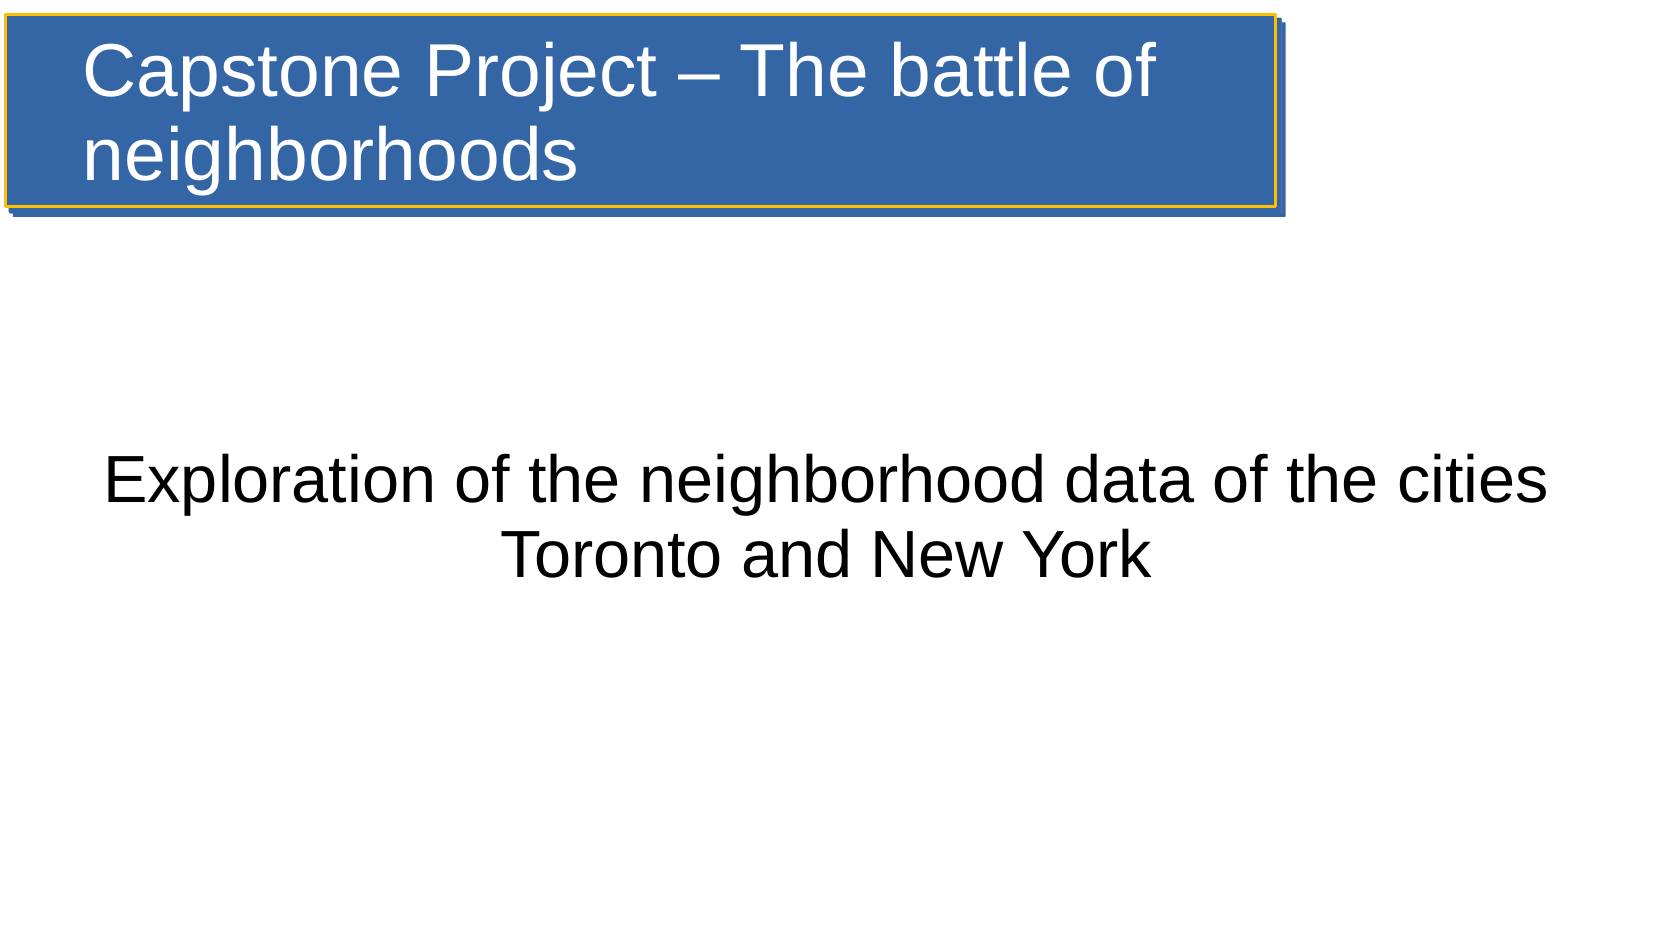

# Capstone Project – The battle of neighborhoods
Exploration of the neighborhood data of the cities Toronto and New York